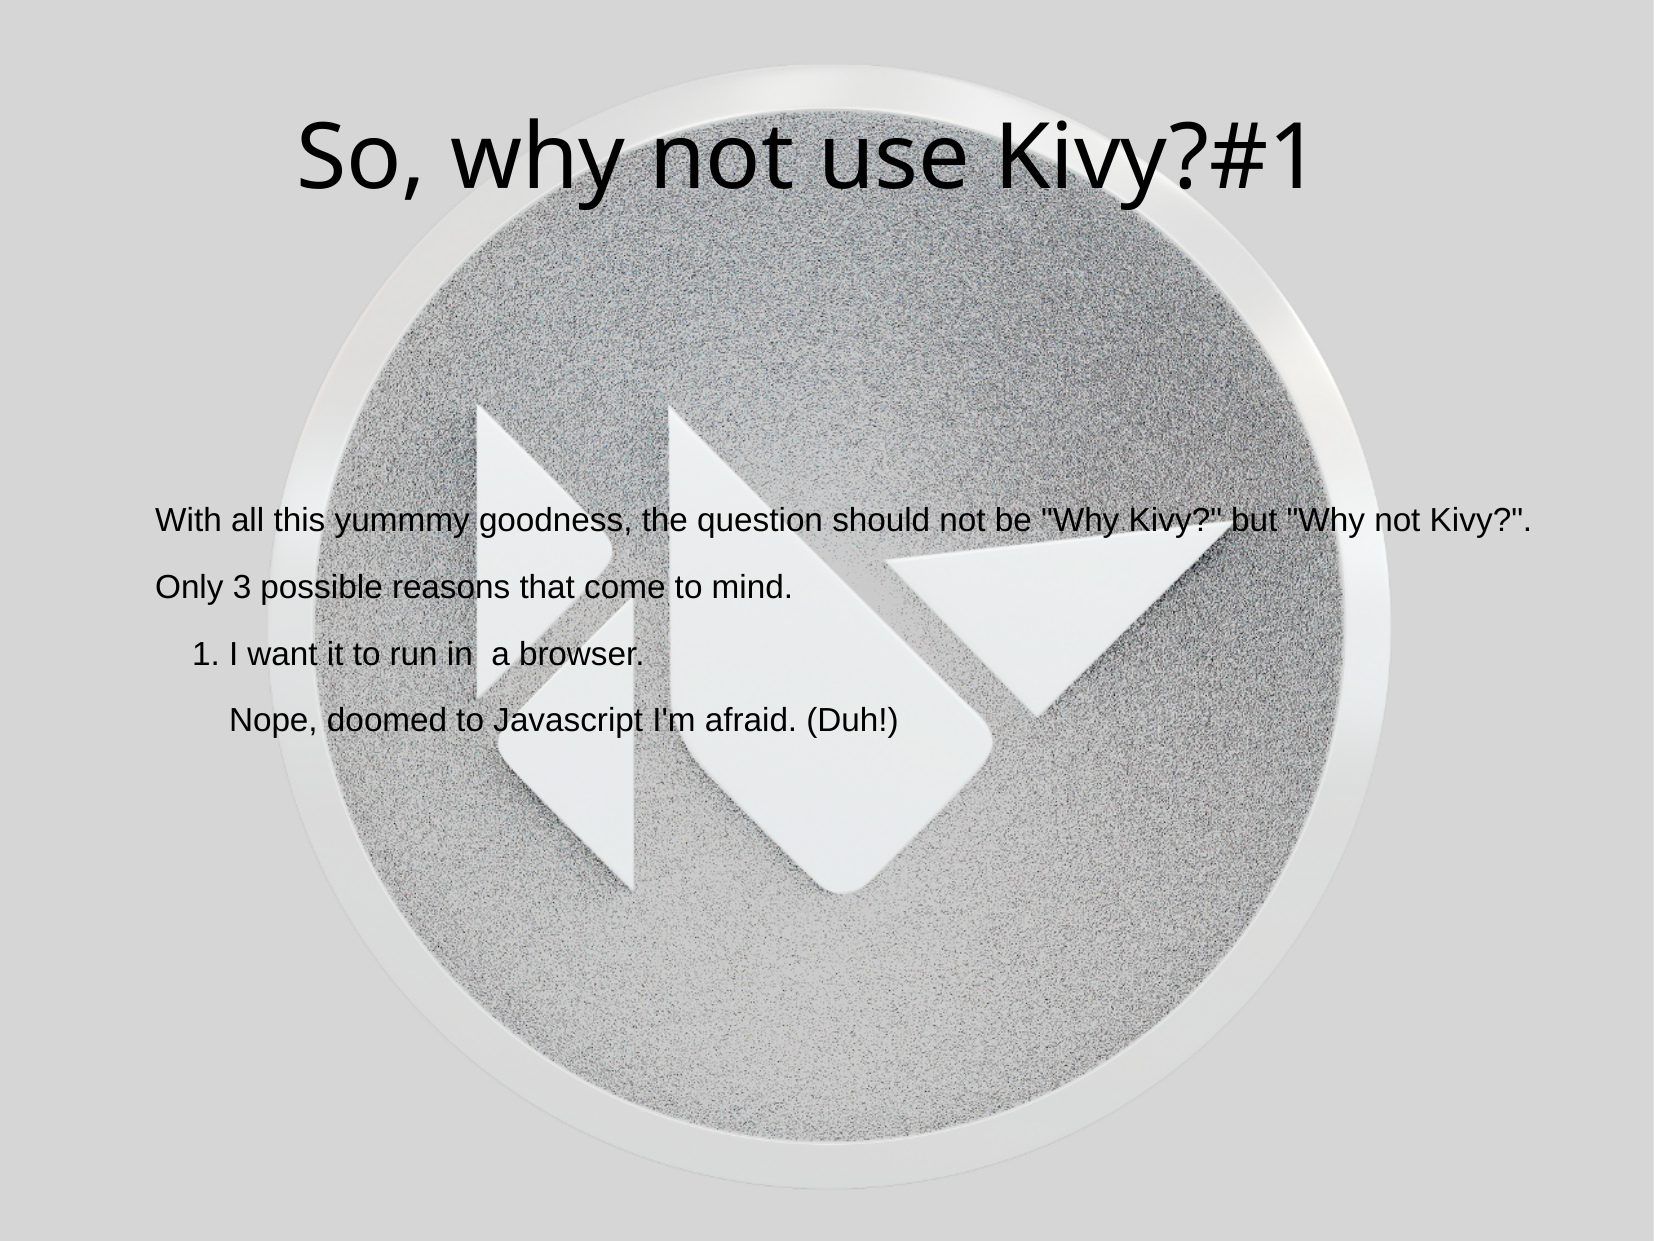

# So, why not use Kivy?#1
 With all this yummmy goodness, the question should not be "Why Kivy?" but "Why not Kivy?".
 Only 3 possible reasons that come to mind.
 1. I want it to run in a browser.
 Nope, doomed to Javascript I'm afraid. (Duh!)